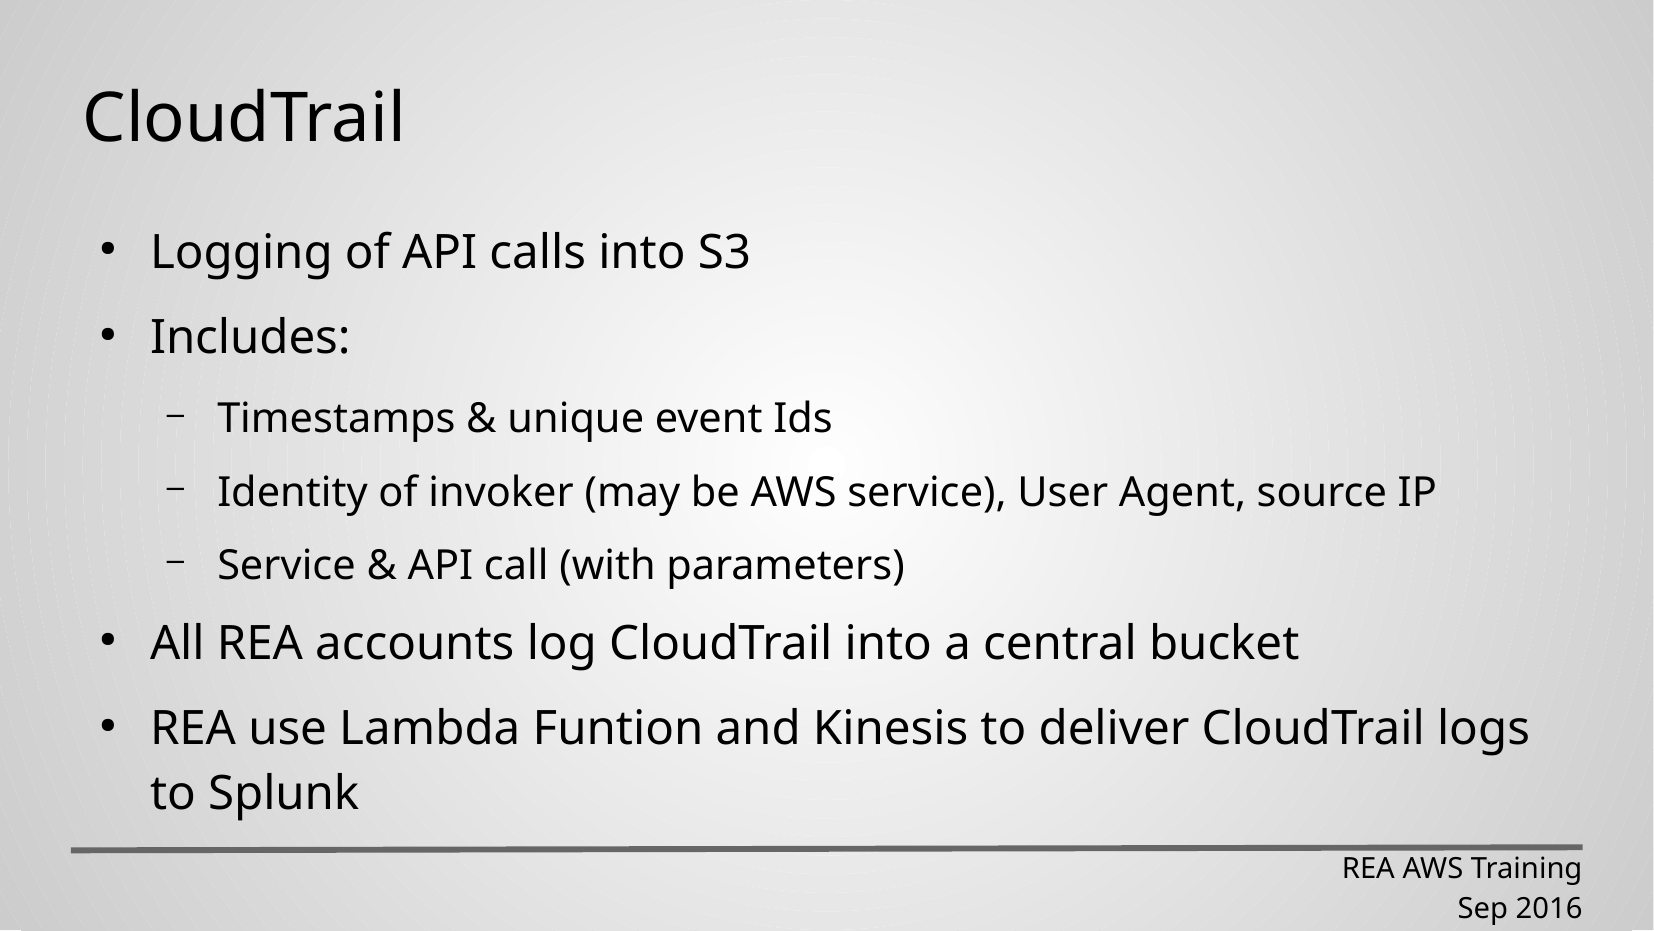

# CloudTrail
Logging of API calls into S3
Includes:
Timestamps & unique event Ids
Identity of invoker (may be AWS service), User Agent, source IP
Service & API call (with parameters)
All REA accounts log CloudTrail into a central bucket
REA use Lambda Funtion and Kinesis to deliver CloudTrail logs to Splunk